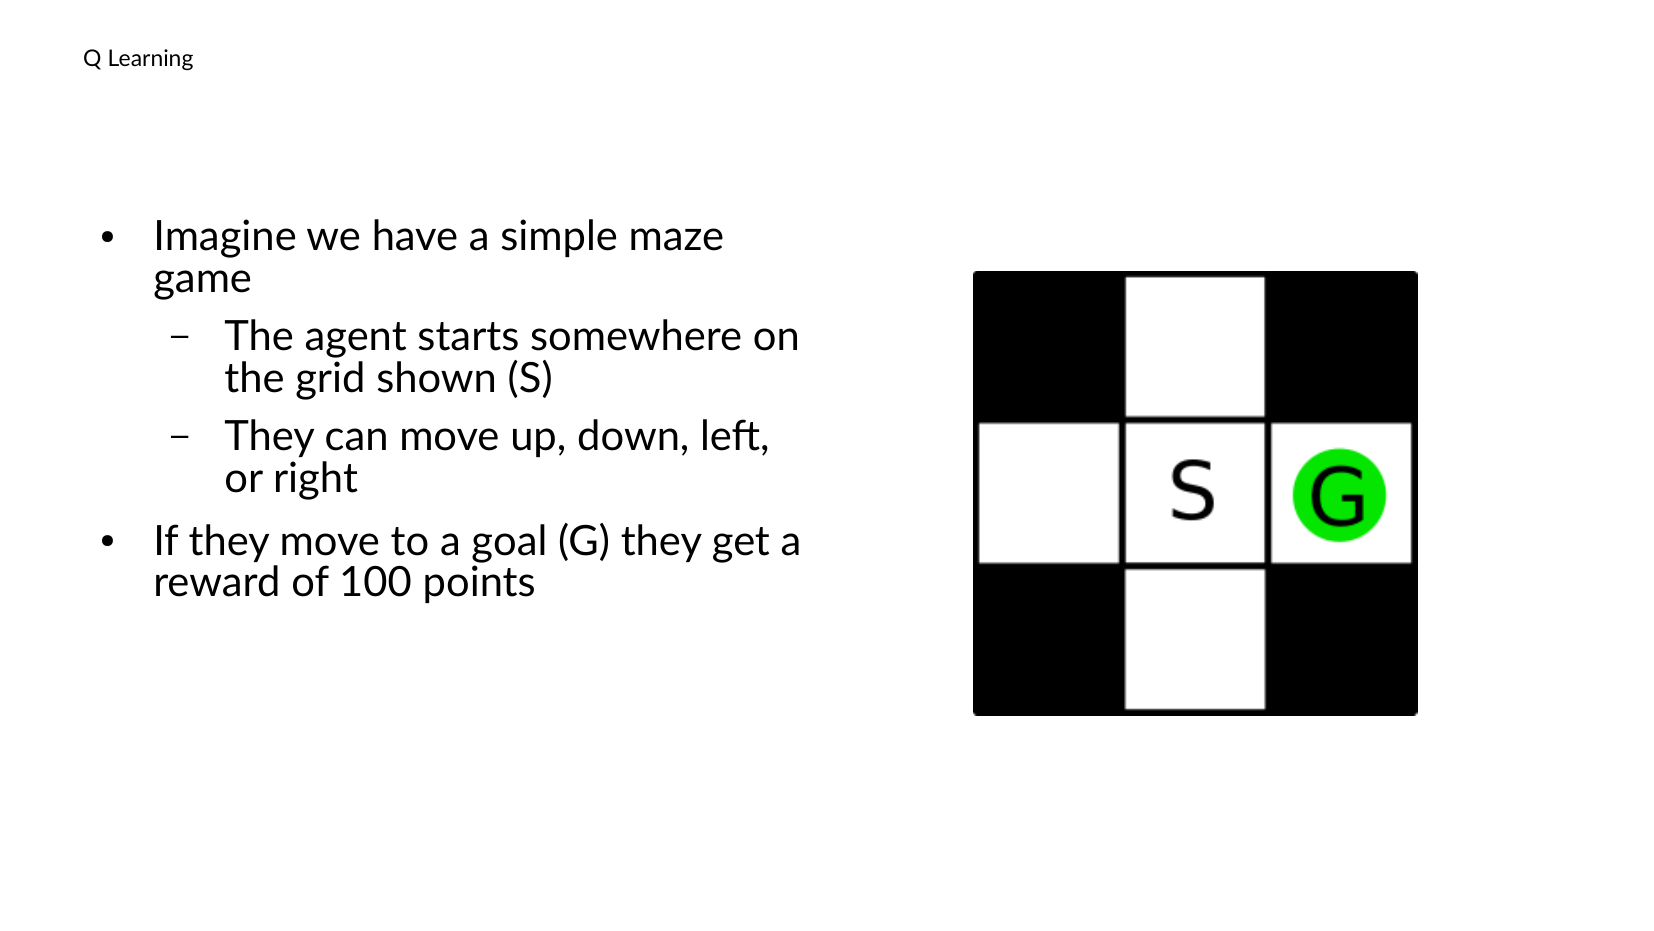

# Q Learning
Imagine we have a simple maze game
The agent starts somewhere on the grid shown (S)
They can move up, down, left, or right
If they move to a goal (G) they get a reward of 100 points